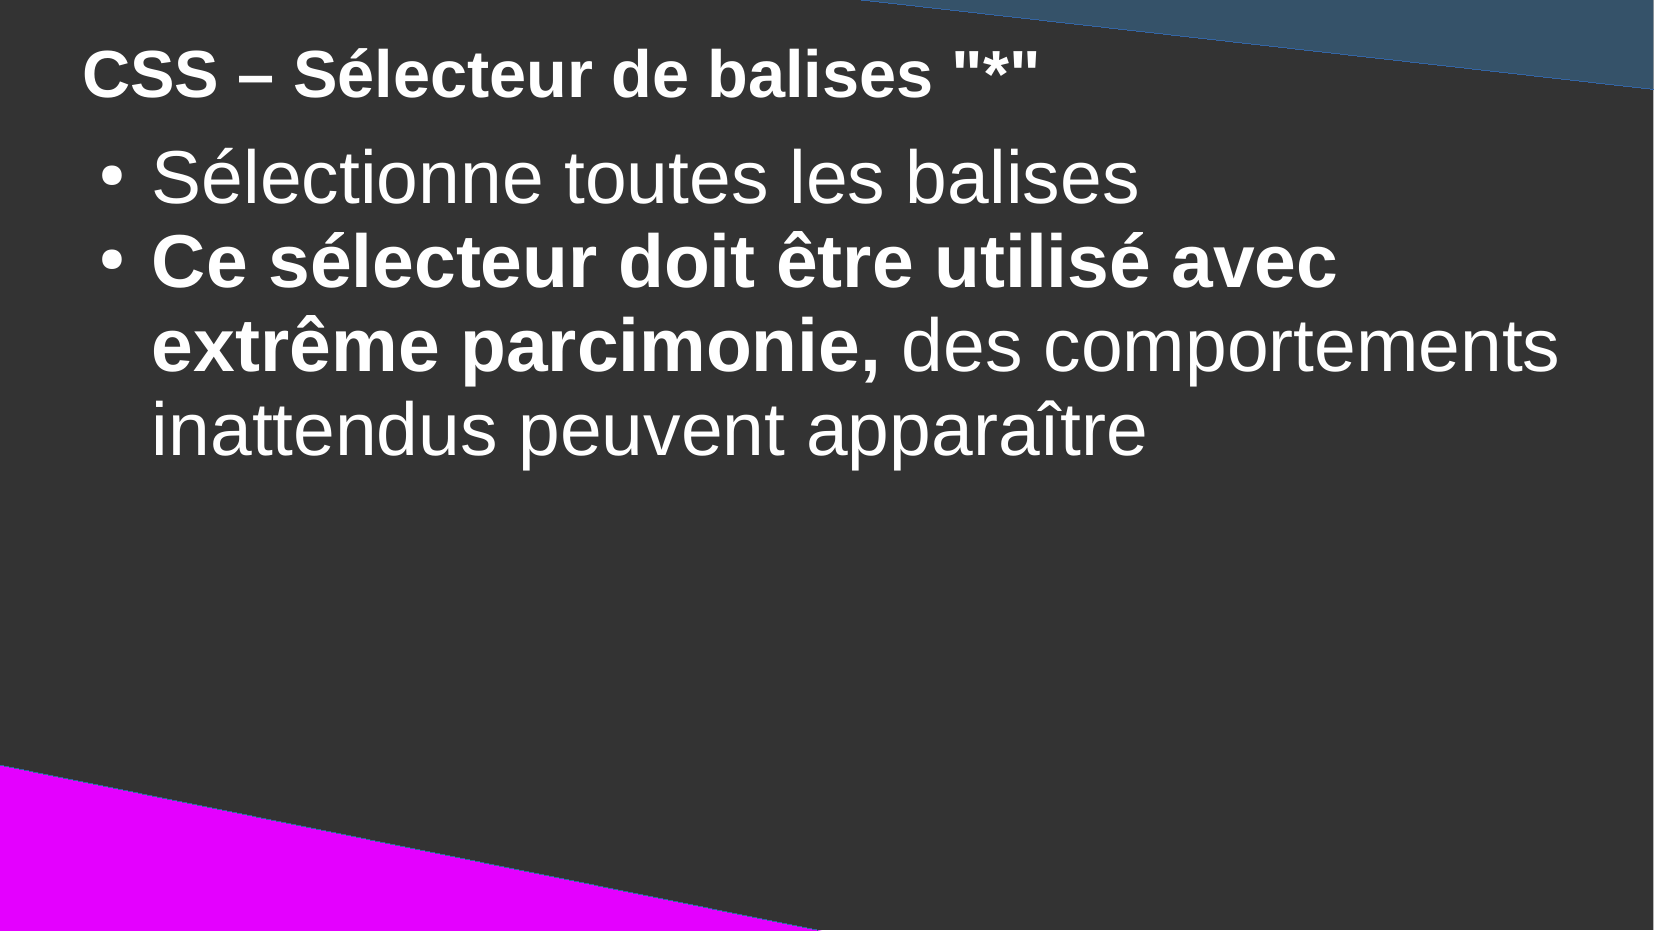

# CSS – Sélecteur de balises "*"
Sélectionne toutes les balises
Ce sélecteur doit être utilisé avec extrême parcimonie, des comportements inattendus peuvent apparaître